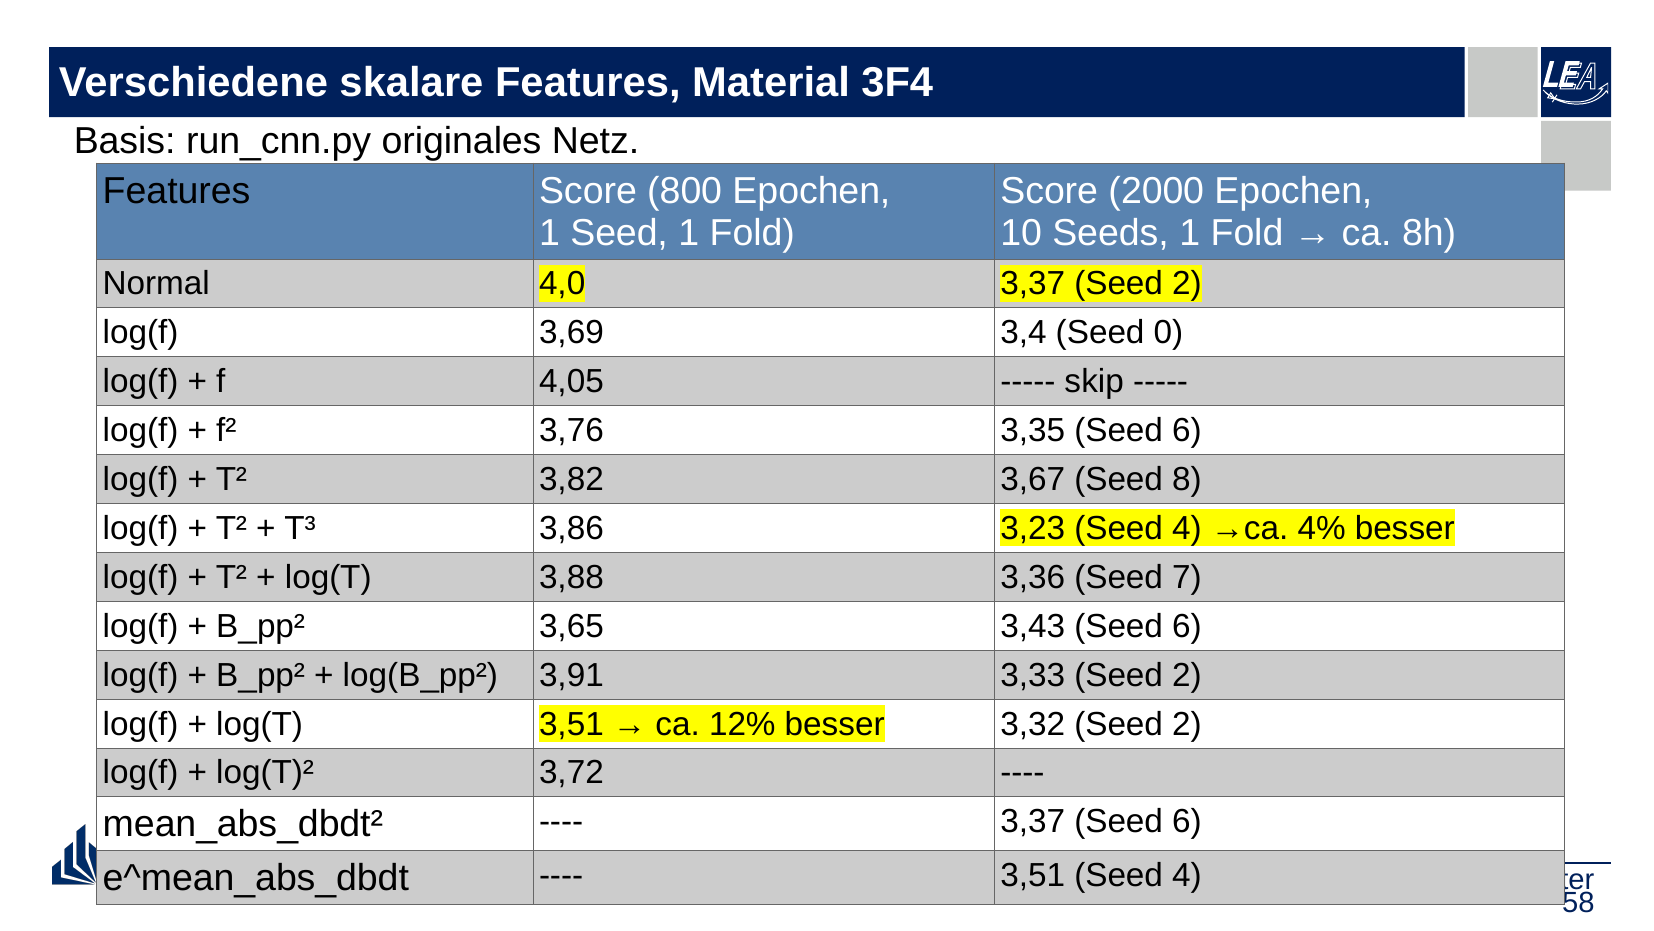

# Verschiedene skalare Features, Material 3F4
Basis: run_cnn.py originales Netz.
| Features | Score (800 Epochen, 1 Seed, 1 Fold) | Score (2000 Epochen, 10 Seeds, 1 Fold → ca. 8h) |
| --- | --- | --- |
| Normal | 4,0 | 3,37 (Seed 2) |
| log(f) | 3,69 | 3,4 (Seed 0) |
| log(f) + f | 4,05 | ----- skip ----- |
| log(f) + f² | 3,76 | 3,35 (Seed 6) |
| log(f) + T² | 3,82 | 3,67 (Seed 8) |
| log(f) + T² + T³ | 3,86 | 3,23 (Seed 4) →ca. 4% besser |
| log(f) + T² + log(T) | 3,88 | 3,36 (Seed 7) |
| log(f) + B\_pp² | 3,65 | 3,43 (Seed 6) |
| log(f) + B\_pp² + log(B\_pp²) | 3,91 | 3,33 (Seed 2) |
| log(f) + log(T) | 3,51 → ca. 12% besser | 3,32 (Seed 2) |
| log(f) + log(T)² | 3,72 | ---- |
| mean\_abs\_dbdt² | ---- | 3,37 (Seed 6) |
| e^mean\_abs\_dbdt | ---- | 3,51 (Seed 4) |
Förster
58